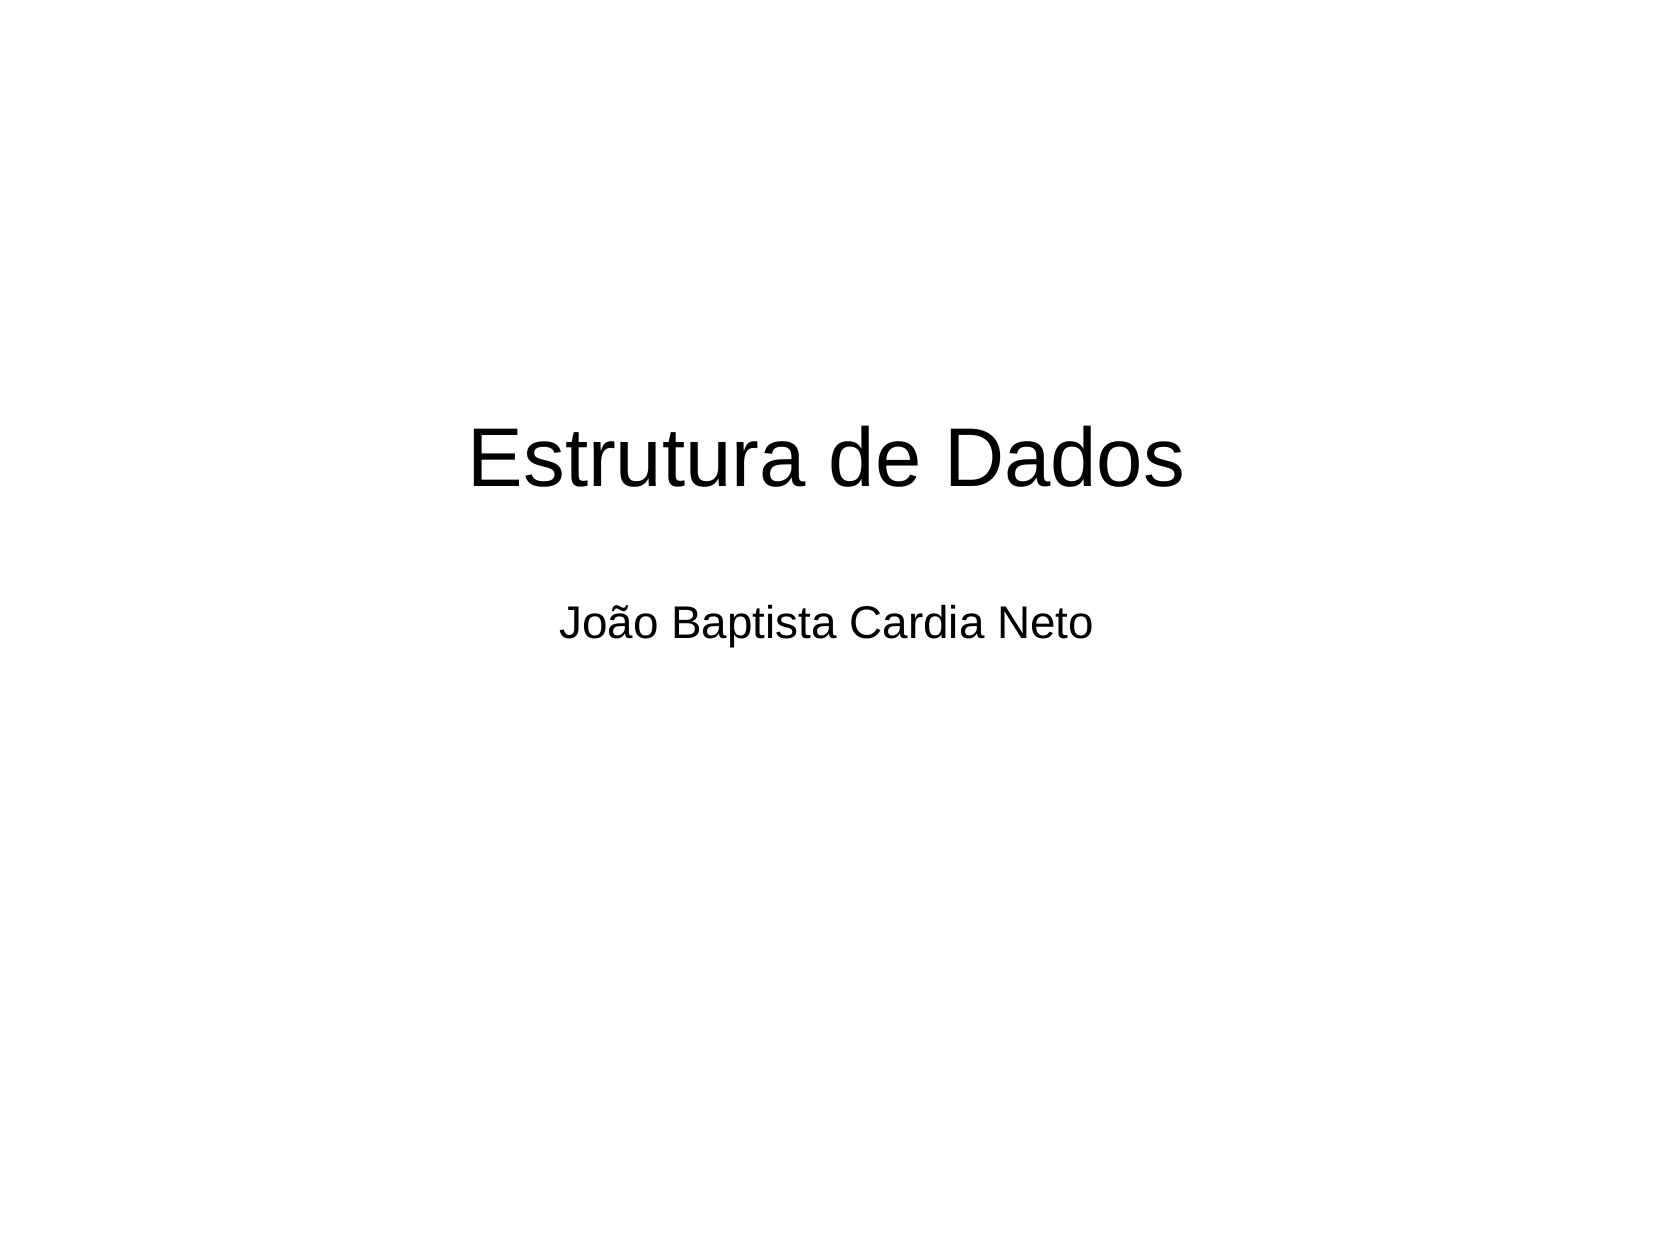

# Estrutura de Dados
João Baptista Cardia Neto